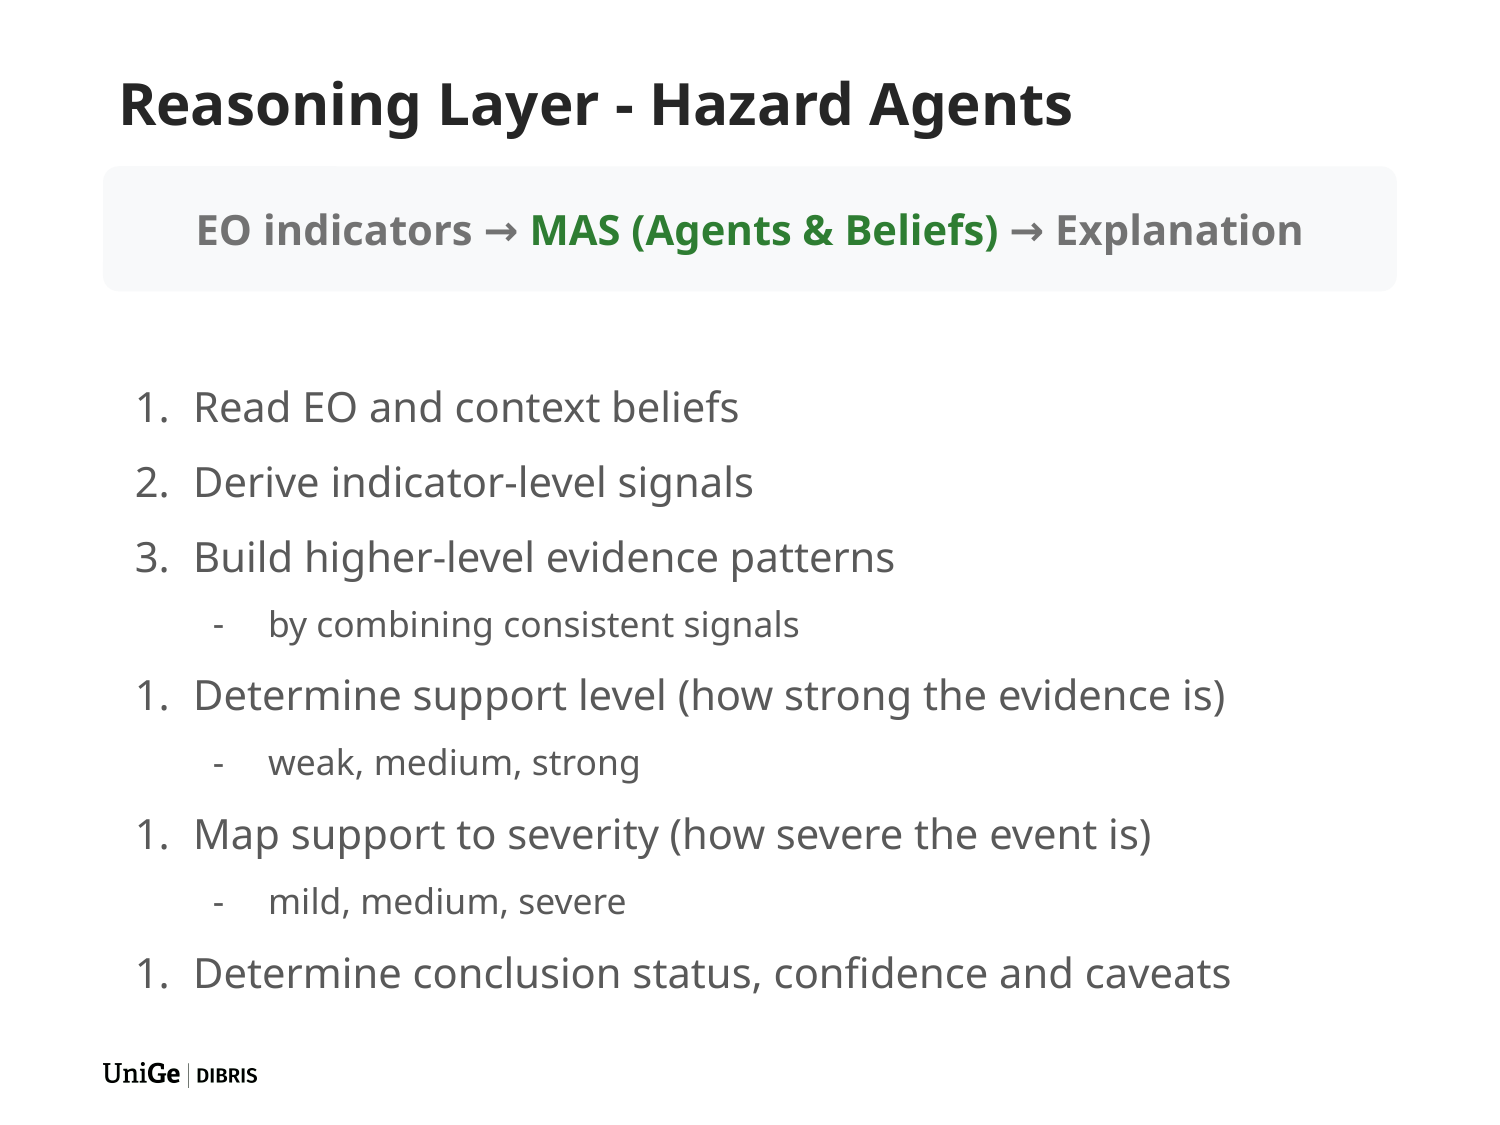

Reasoning Layer - Hazard Agents
EO indicators → MAS (Agents & Beliefs) → Explanation
Read EO and context beliefs
Derive indicator-level signals
Build higher-level evidence patterns
by combining consistent signals
Determine support level (how strong the evidence is)
weak, medium, strong
Map support to severity (how severe the event is)
mild, medium, severe
Determine conclusion status, confidence and caveats